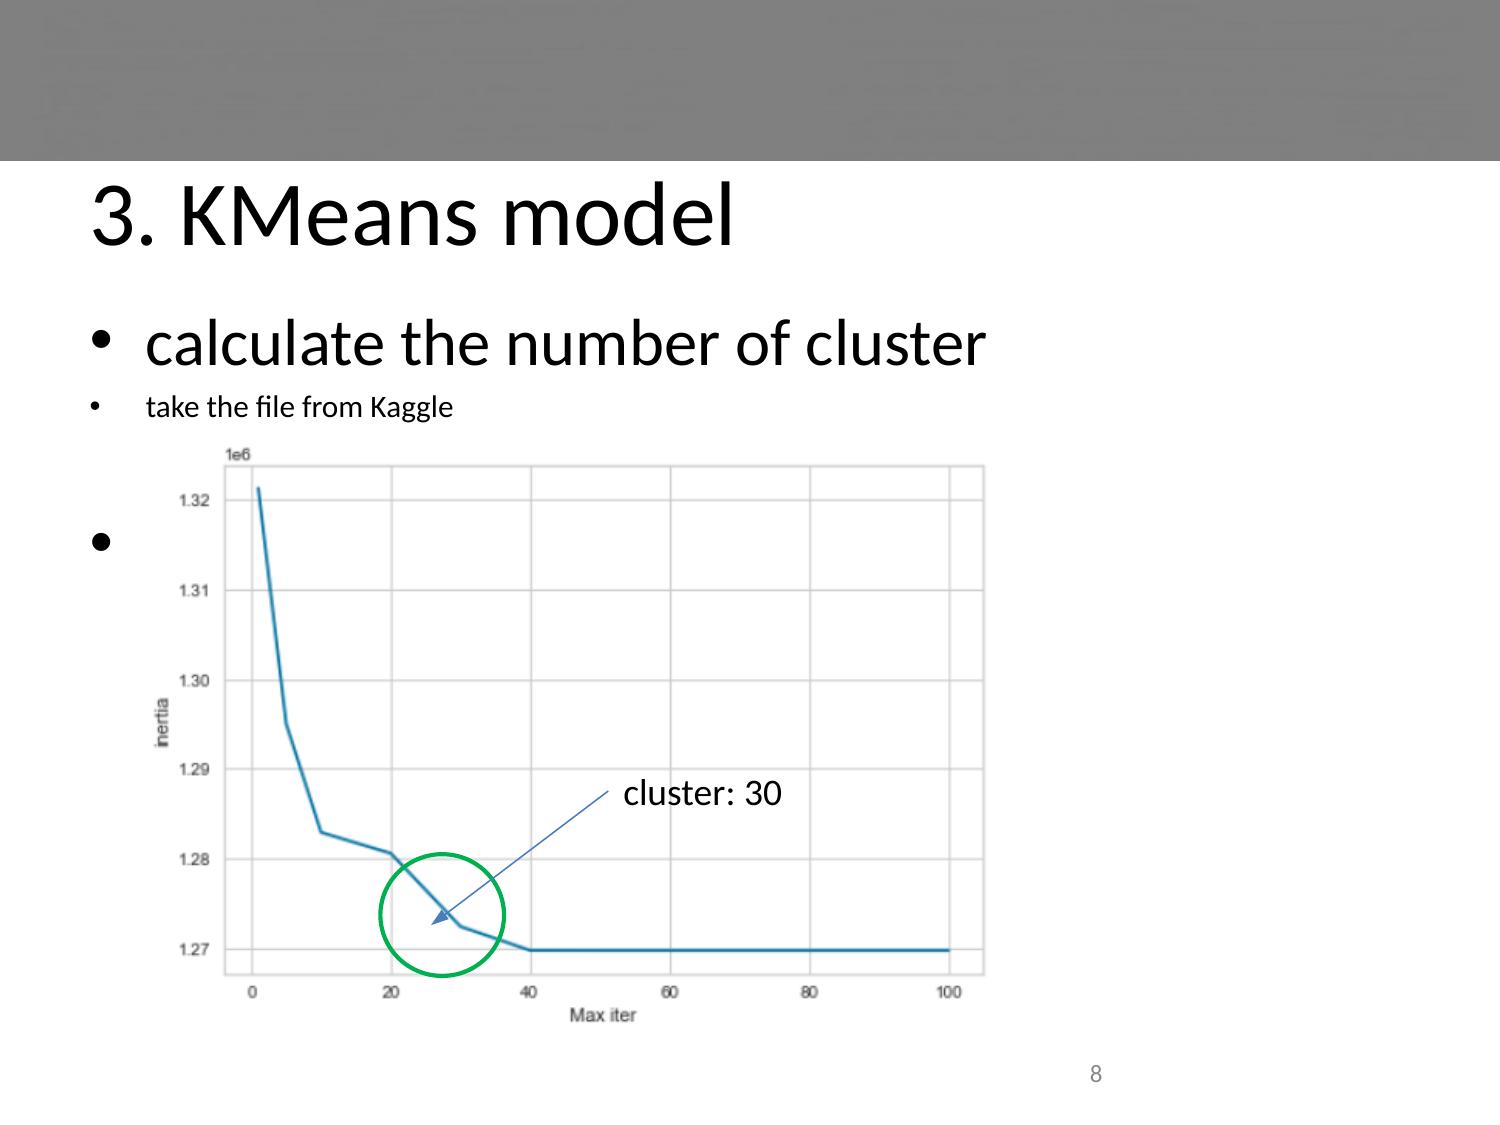

# 3. KMeans model
calculate the number of cluster
take the file from Kaggle
cluster: 30